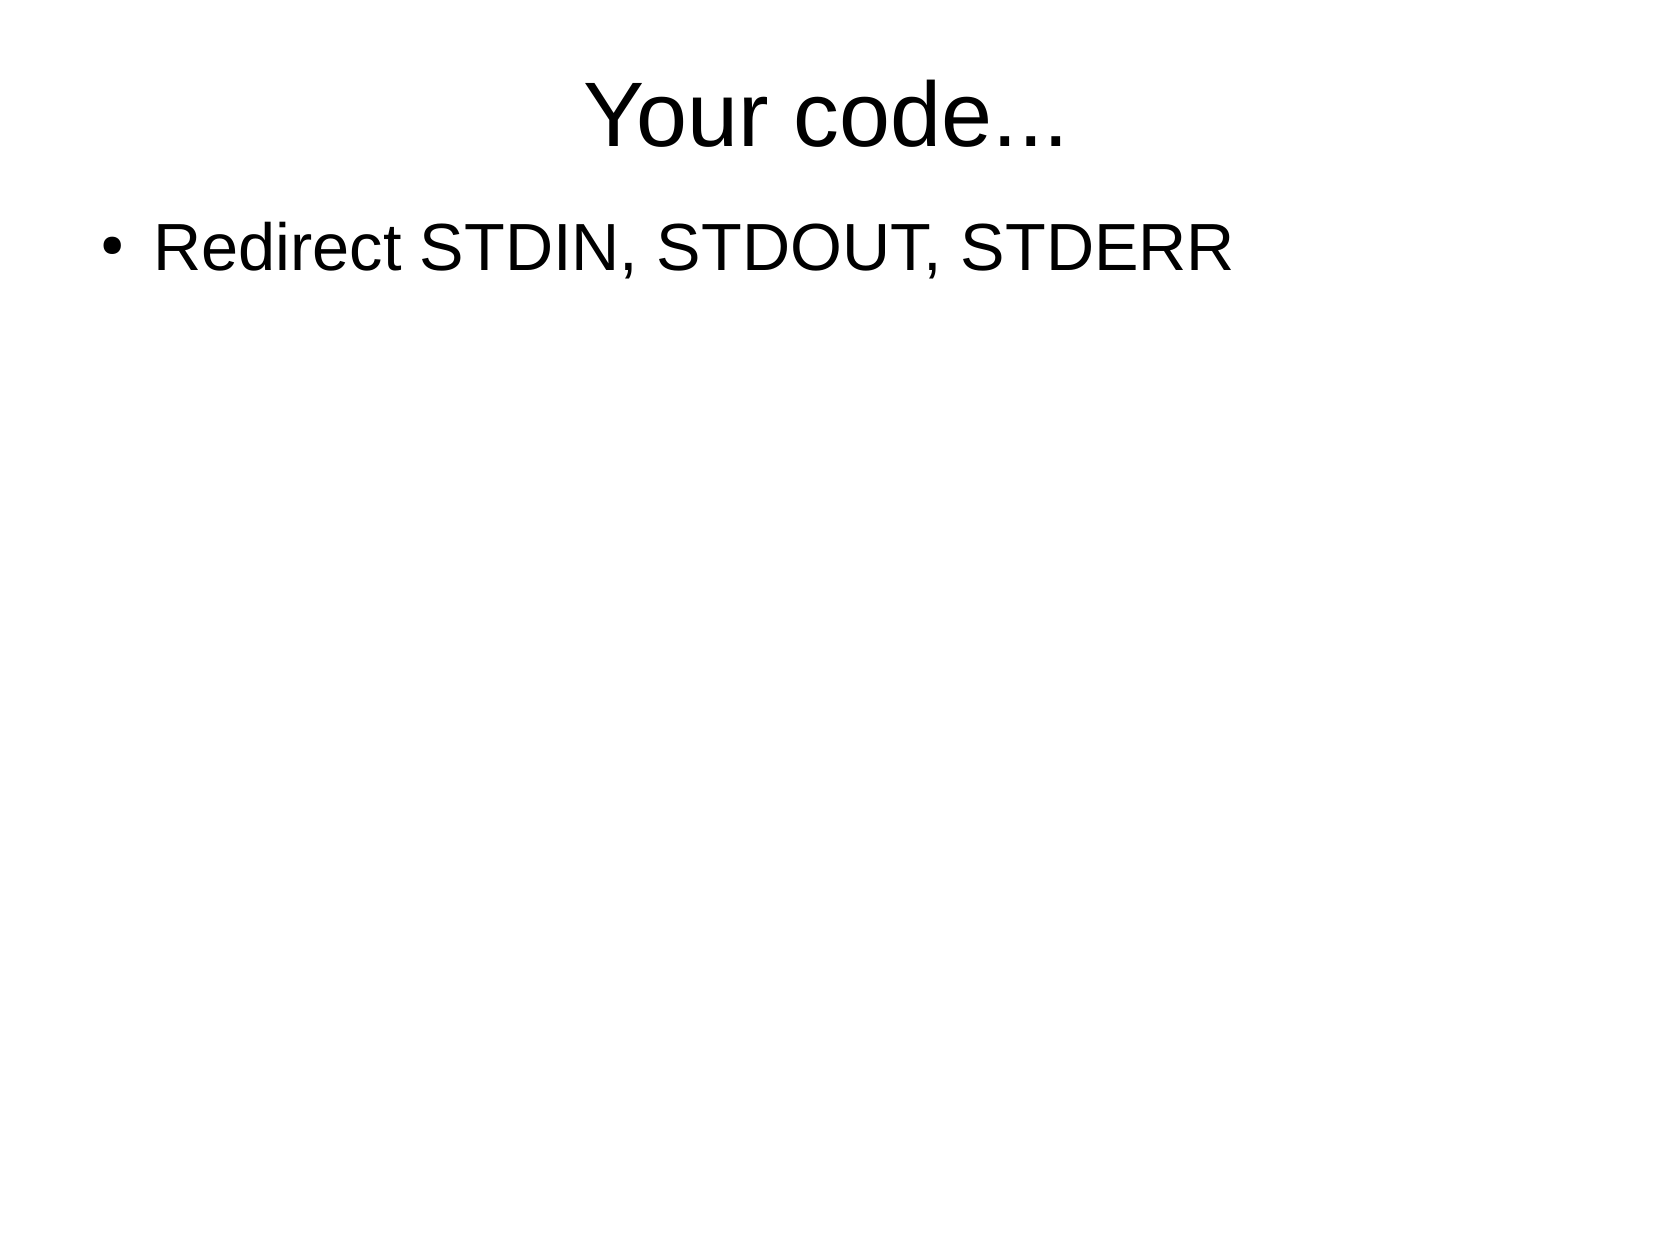

# Your code...
Redirect STDIN, STDOUT, STDERR